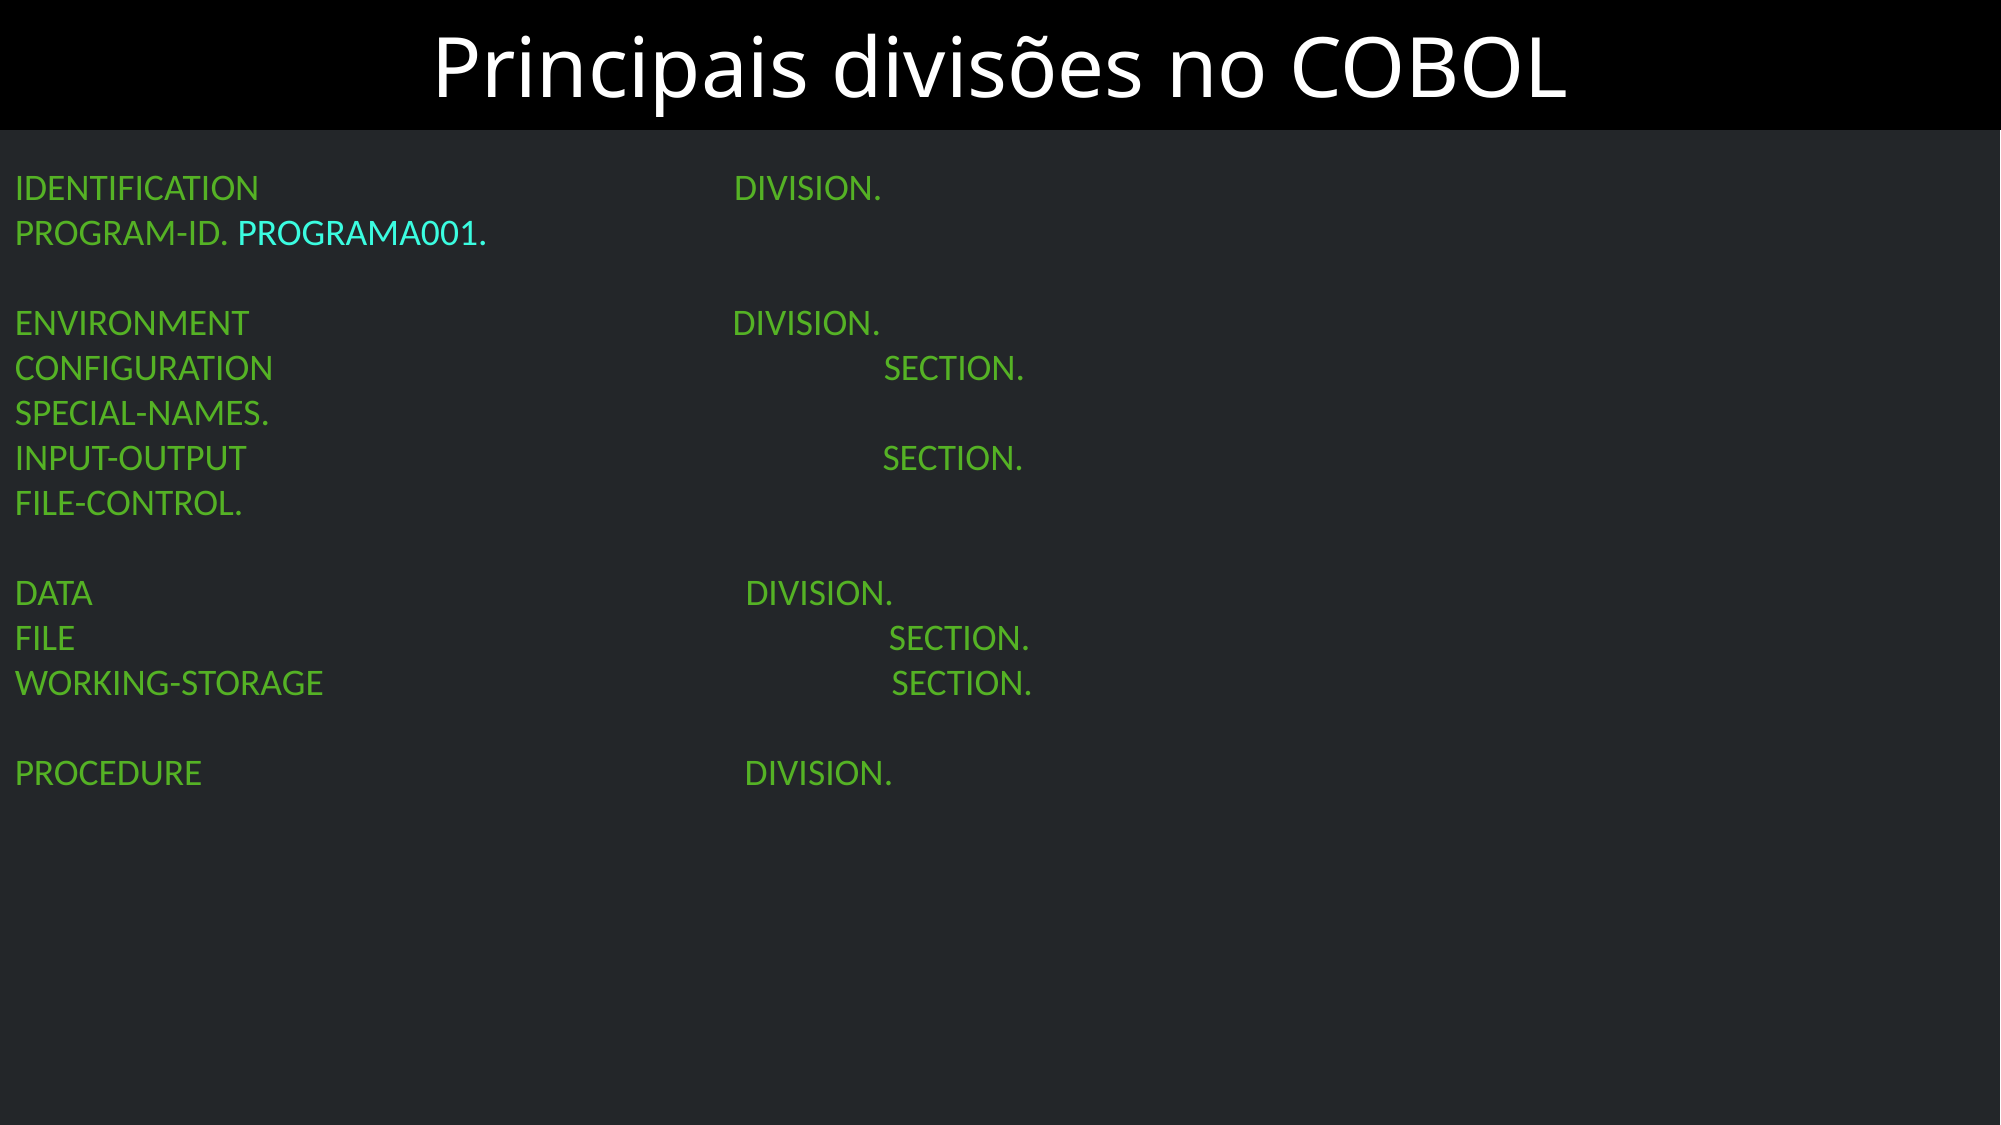

Principais divisões no COBOL
IDENTIFICATION DIVISION.
PROGRAM-ID. PROGRAMA001.
ENVIRONMENT DIVISION.
CONFIGURATION SECTION.
SPECIAL-NAMES.
INPUT-OUTPUT SECTION.
FILE-CONTROL.
DATA DIVISION.
FILE SECTION.
WORKING-STORAGE SECTION.
PROCEDURE DIVISION.